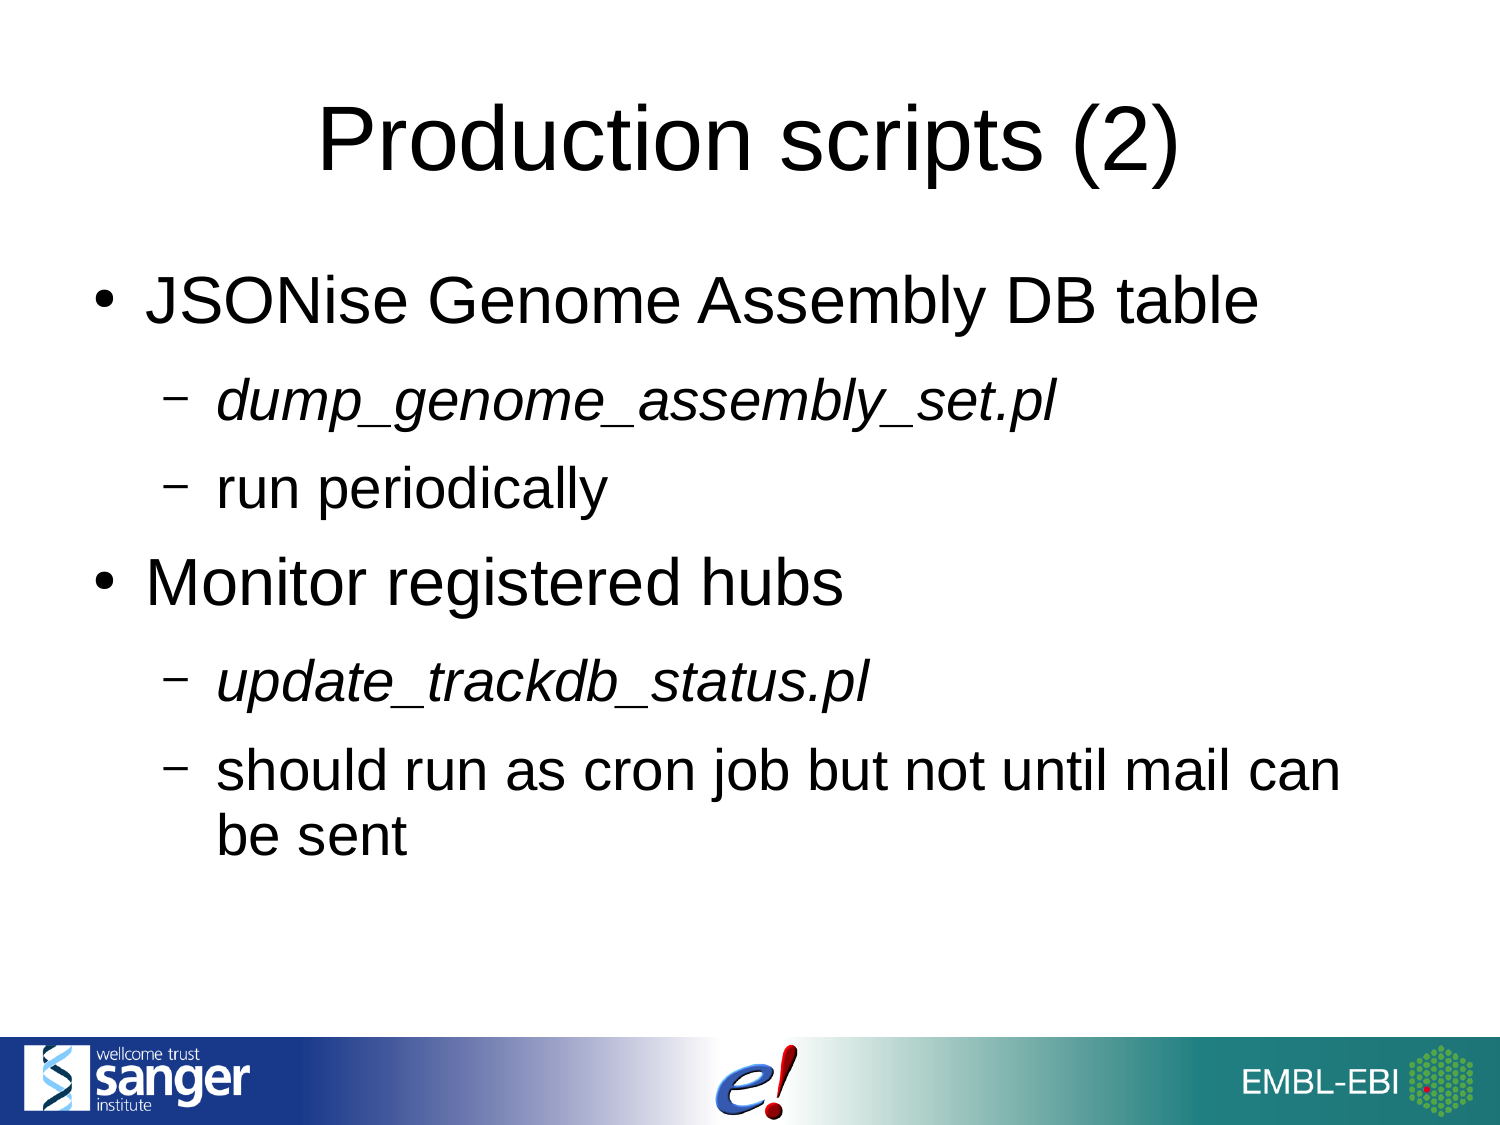

# Production scripts (2)
JSONise Genome Assembly DB table
dump_genome_assembly_set.pl
run periodically
Monitor registered hubs
update_trackdb_status.pl
should run as cron job but not until mail can be sent